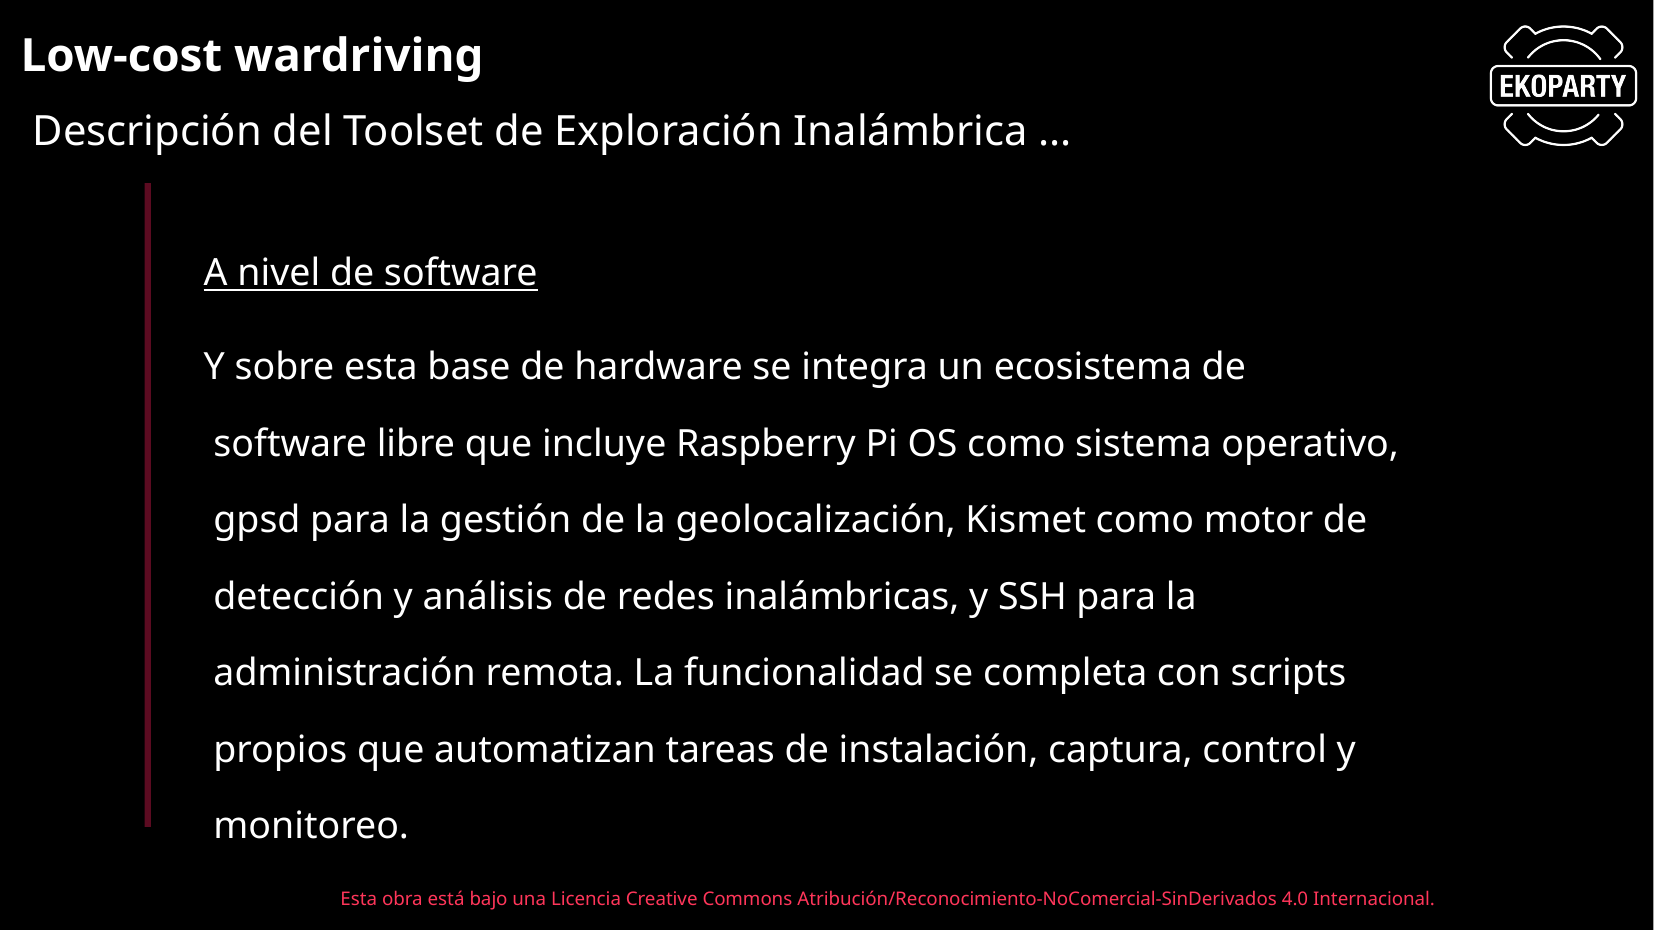

Low-cost wardriving
Descripción del Toolset de Exploración Inalámbrica ...
A nivel de software
Y sobre esta base de hardware se integra un ecosistema de
 software libre que incluye Raspberry Pi OS como sistema operativo,
 gpsd para la gestión de la geolocalización, Kismet como motor de
 detección y análisis de redes inalámbricas, y SSH para la
 administración remota. La funcionalidad se completa con scripts
 propios que automatizan tareas de instalación, captura, control y
 monitoreo.
Sub-Área: Teoría de la computación
Esta obra está bajo una Licencia Creative Commons Atribución/Reconocimiento-NoComercial-SinDerivados 4.0 Internacional.